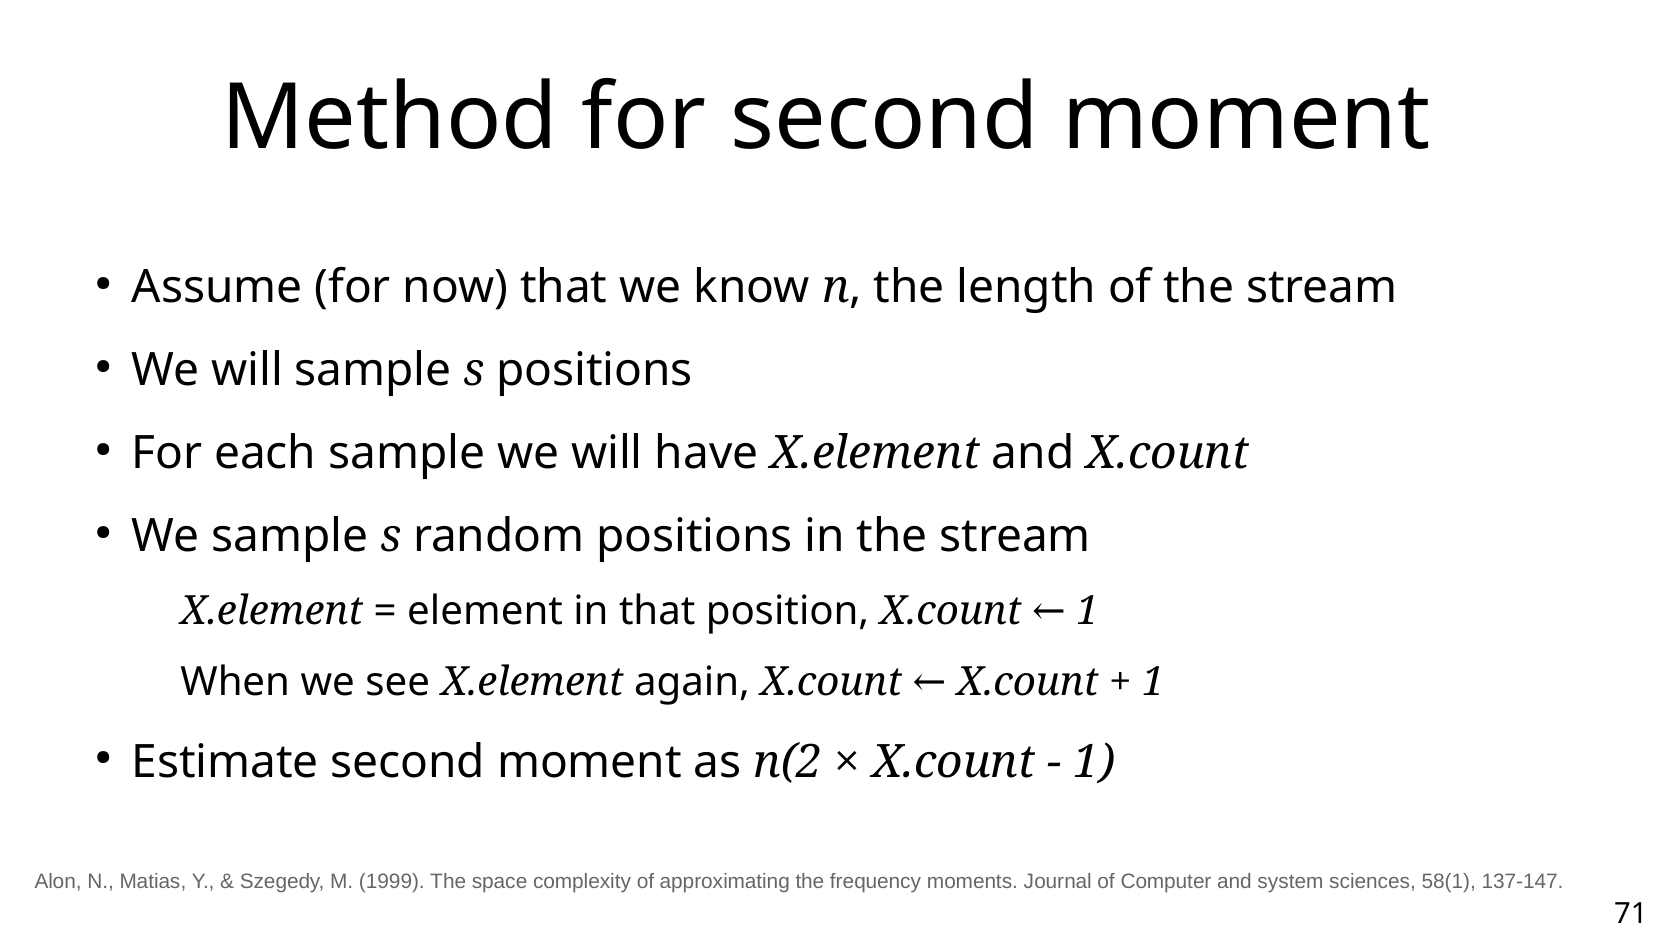

# Method for second moment
Assume (for now) that we know n, the length of the stream
We will sample s positions
For each sample we will have X.element and X.count
We sample s random positions in the stream
X.element = element in that position, X.count ← 1
When we see X.element again, X.count ← X.count + 1
Estimate second moment as n(2 × X.count - 1)
Alon, N., Matias, Y., & Szegedy, M. (1999). The space complexity of approximating the frequency moments. Journal of Computer and system sciences, 58(1), 137-147.
71